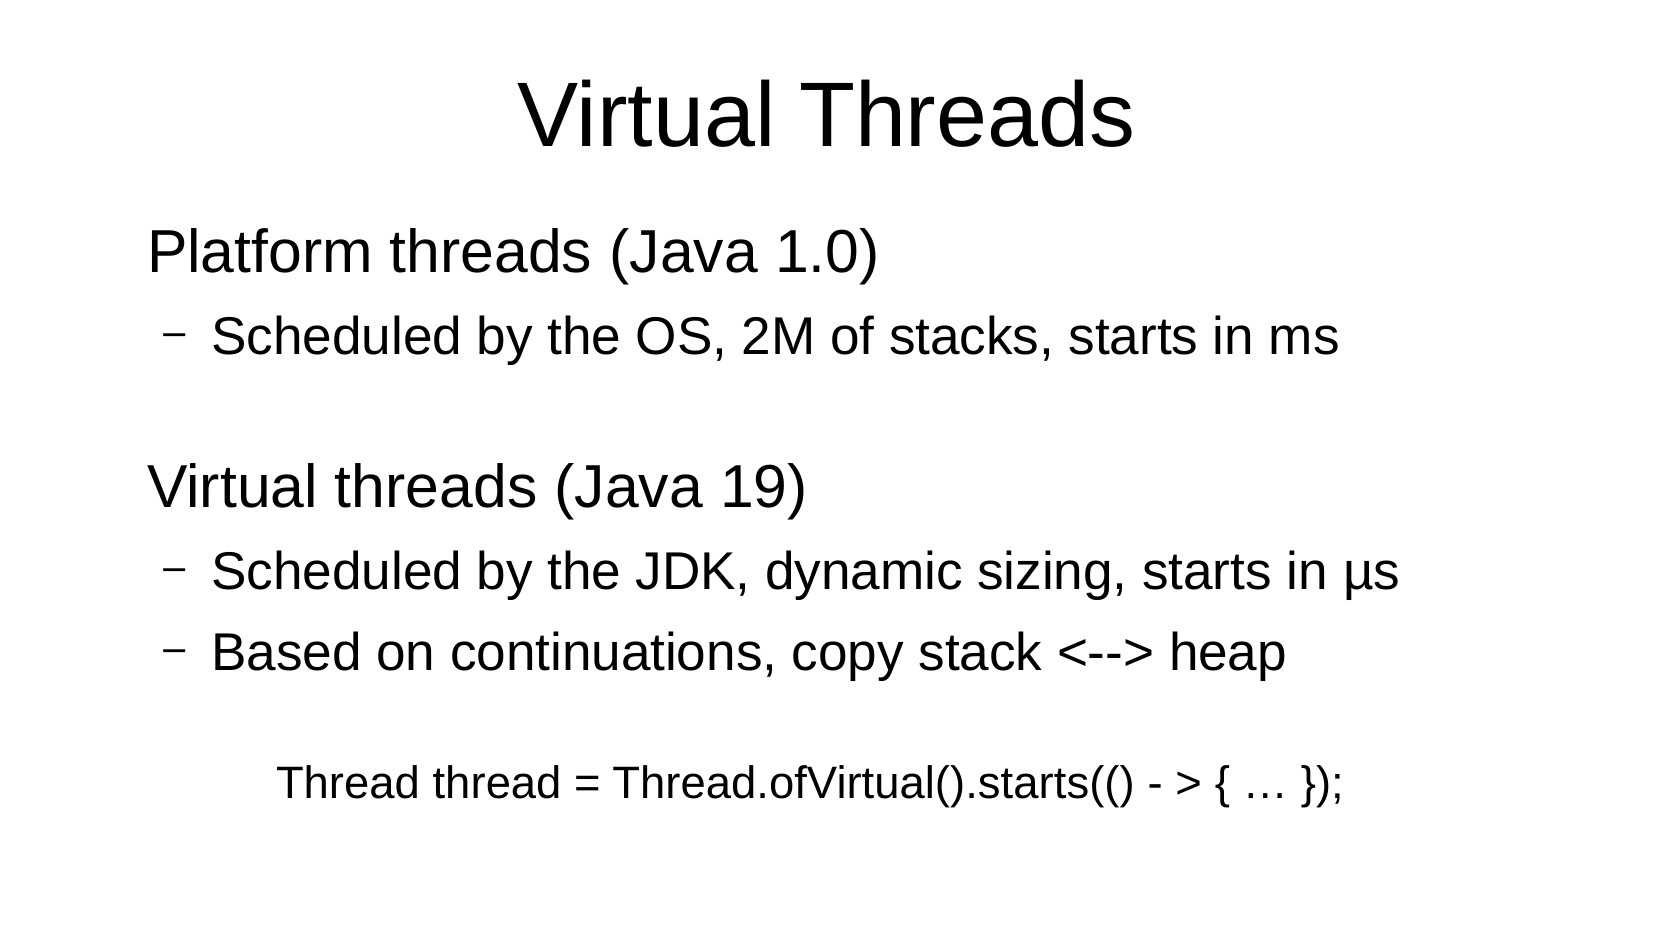

# Virtual Threads
Platform threads (Java 1.0)
Scheduled by the OS, 2M of stacks, starts in ms
Virtual threads (Java 19)
Scheduled by the JDK, dynamic sizing, starts in µs
Based on continuations, copy stack <--> heap
Thread thread = Thread.ofVirtual().starts(() - > { … });